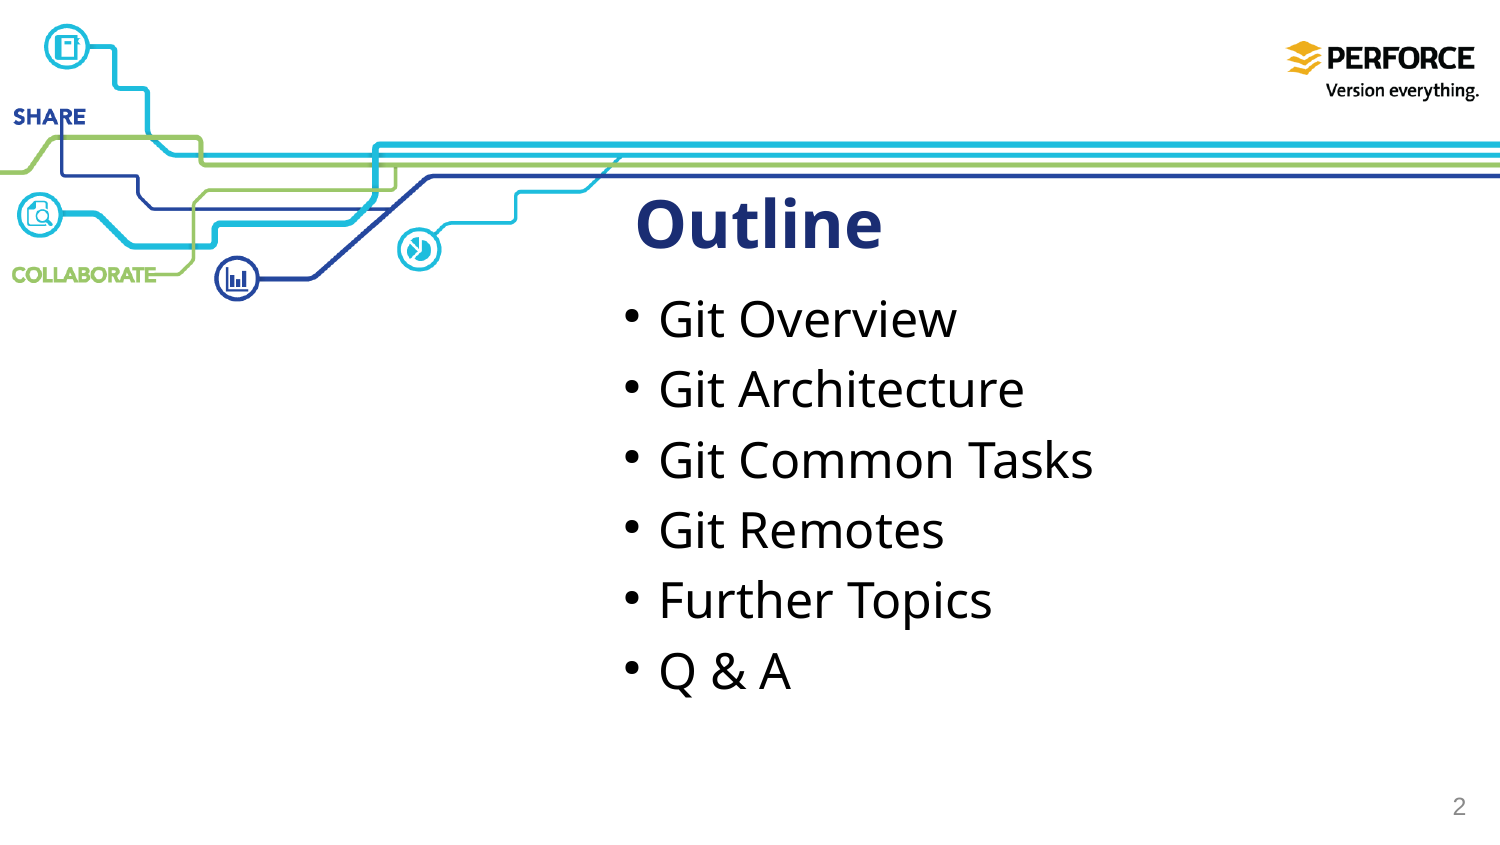

# Outline
Git Overview
Git Architecture
Git Common Tasks
Git Remotes
Further Topics
Q & A